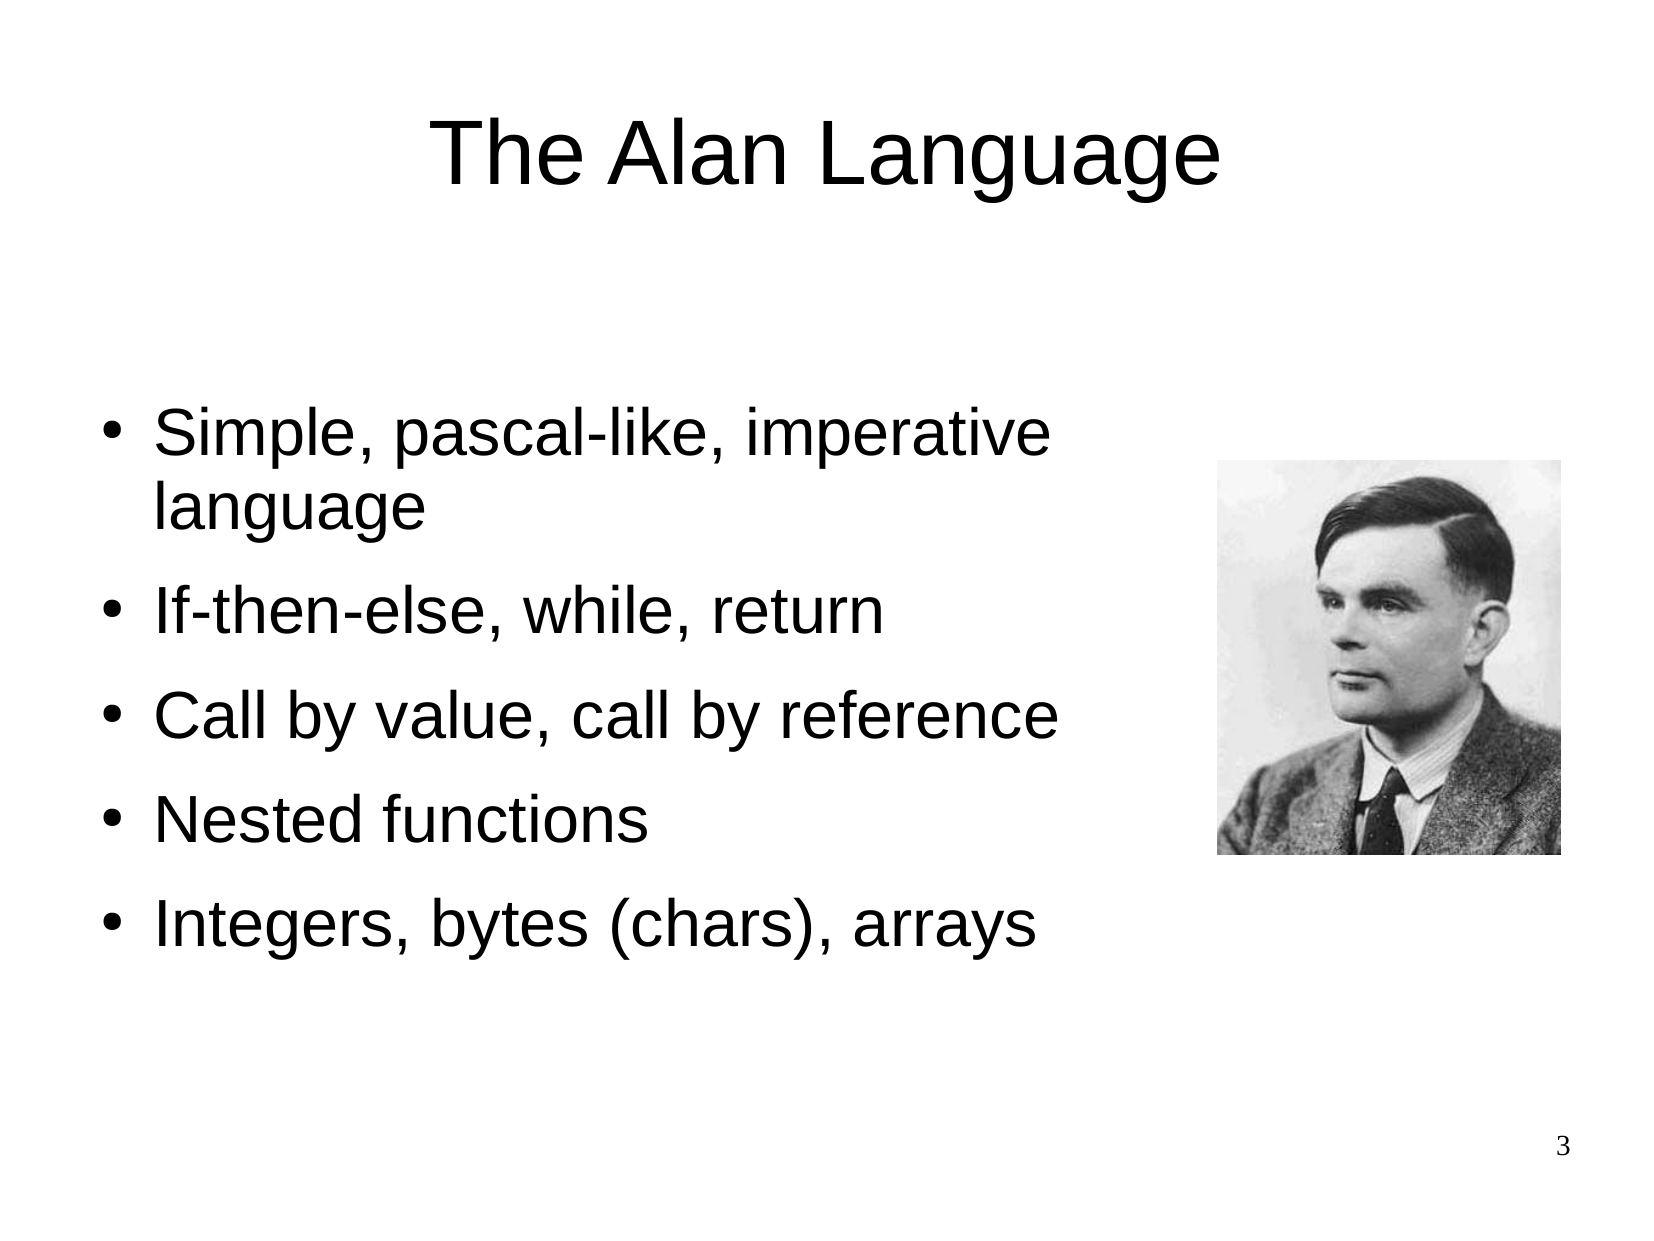

# The Alan Language
Simple, pascal-like, imperative language
If-then-else, while, return
Call by value, call by reference
Nested functions
Integers, bytes (chars), arrays
3